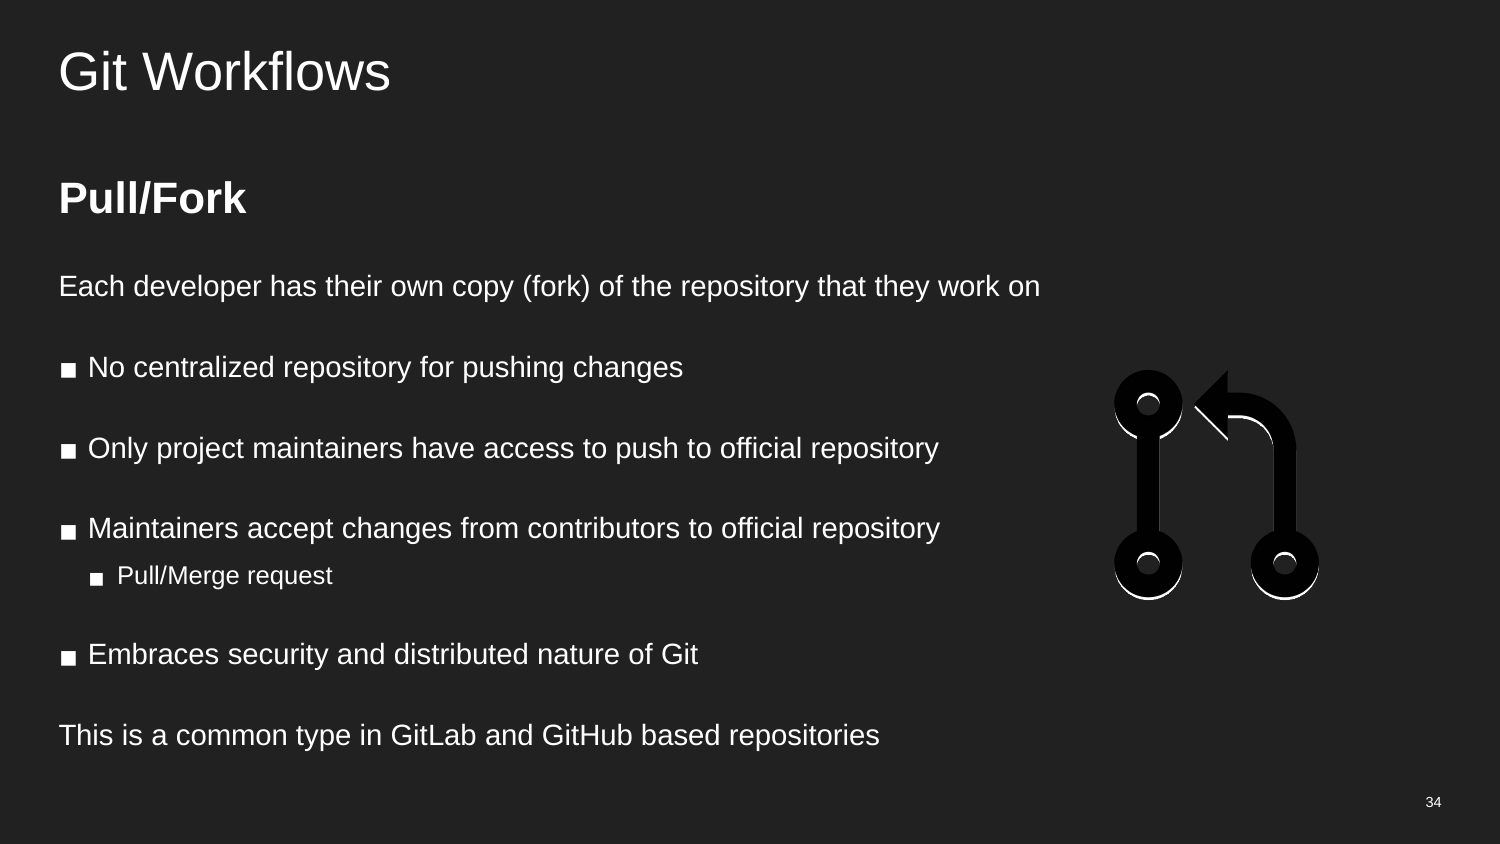

Git Workflows
# Pull/Fork
Each developer has their own copy (fork) of the repository that they work on
No centralized repository for pushing changes
Only project maintainers have access to push to official repository
Maintainers accept changes from contributors to official repository
Pull/Merge request
Embraces security and distributed nature of Git
This is a common type in GitLab and GitHub based repositories